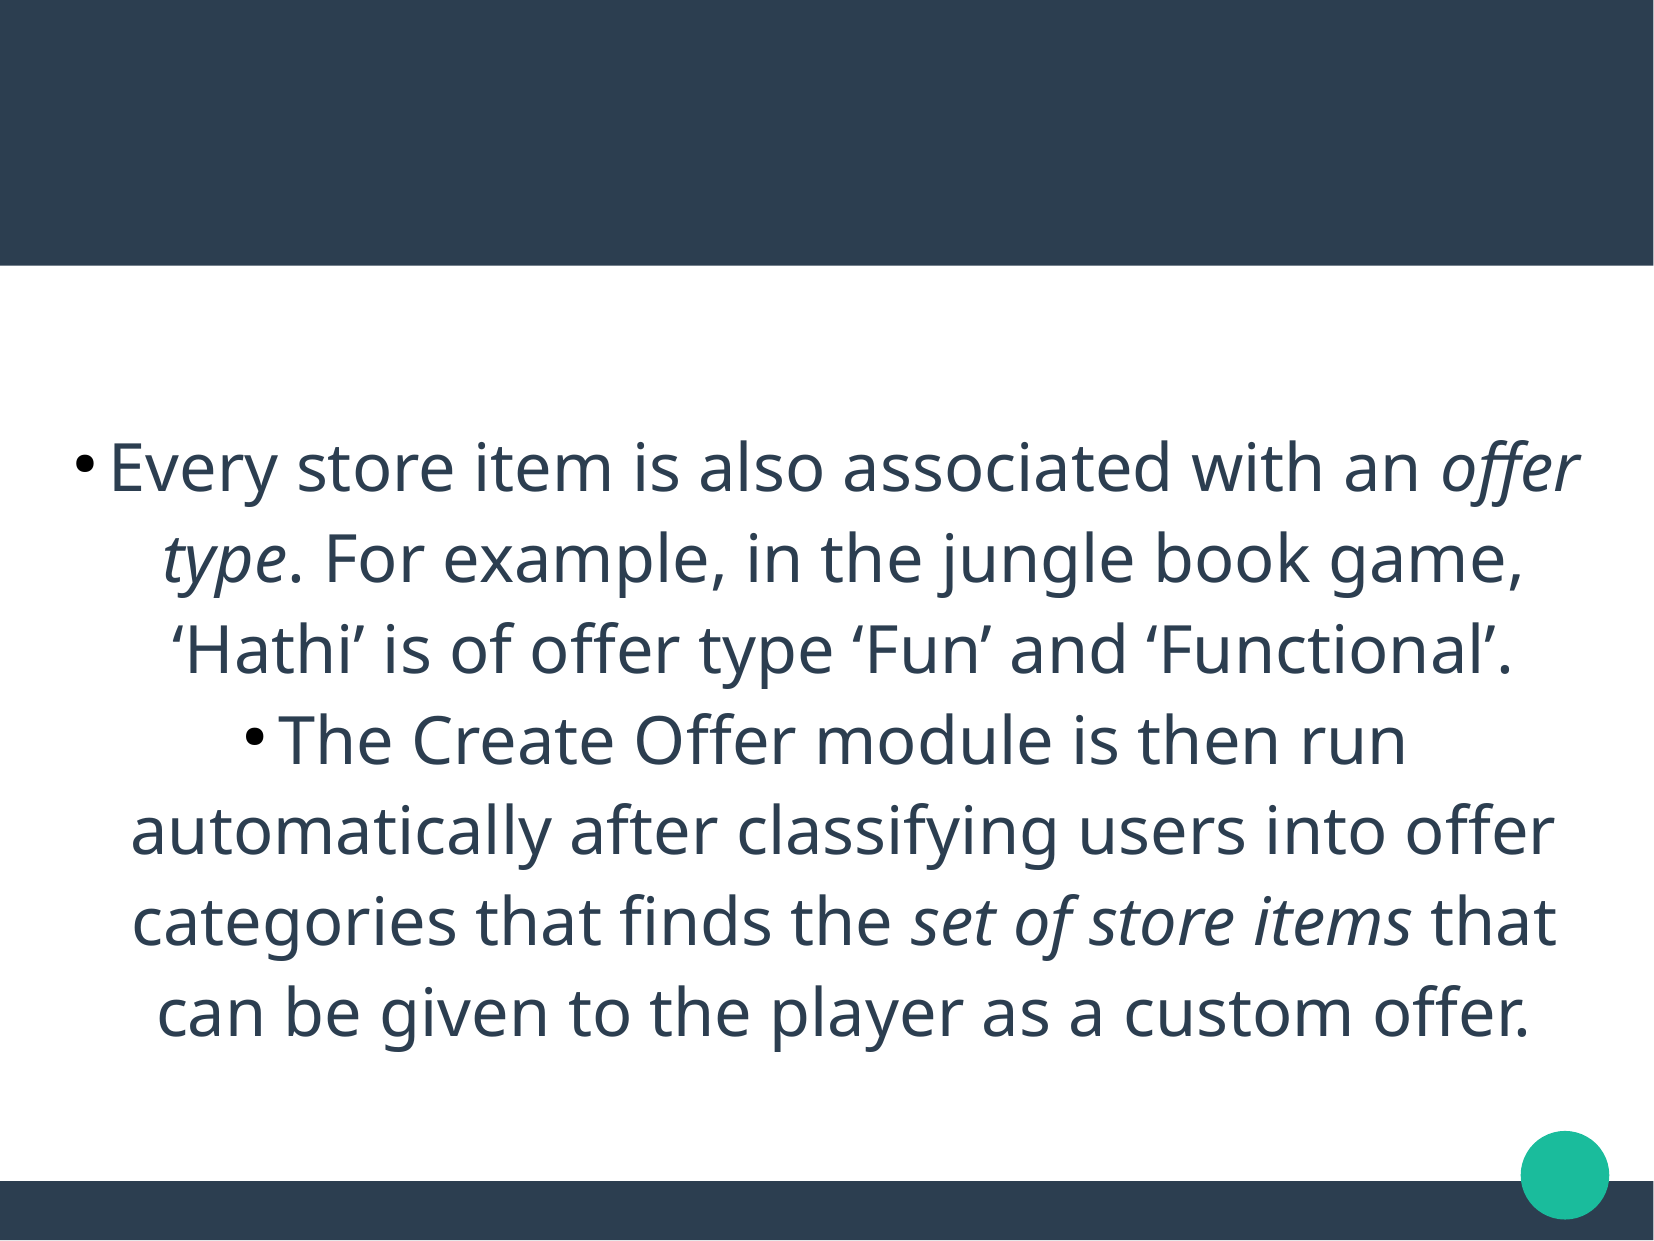

# Every store item is also associated with an offer type. For example, in the jungle book game, ‘Hathi’ is of offer type ‘Fun’ and ‘Functional’.
The Create Offer module is then run automatically after classifying users into offer categories that finds the set of store items that can be given to the player as a custom offer.